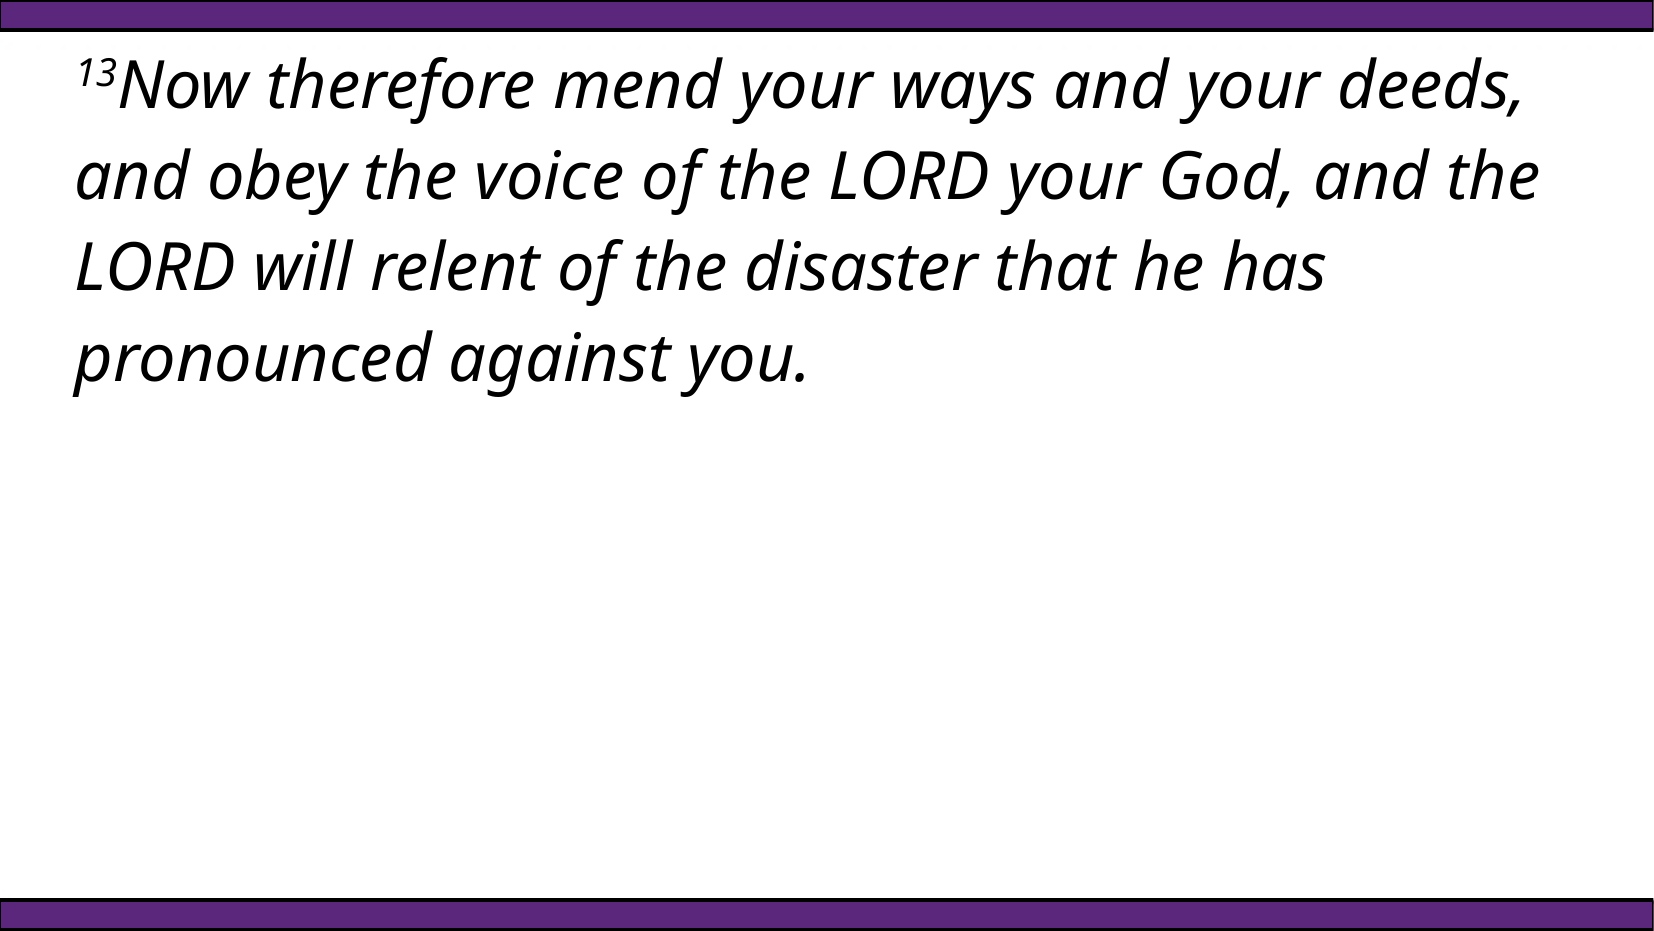

13Now therefore mend your ways and your deeds, and obey the voice of the LORD your God, and the LORD will relent of the disaster that he has pronounced against you.